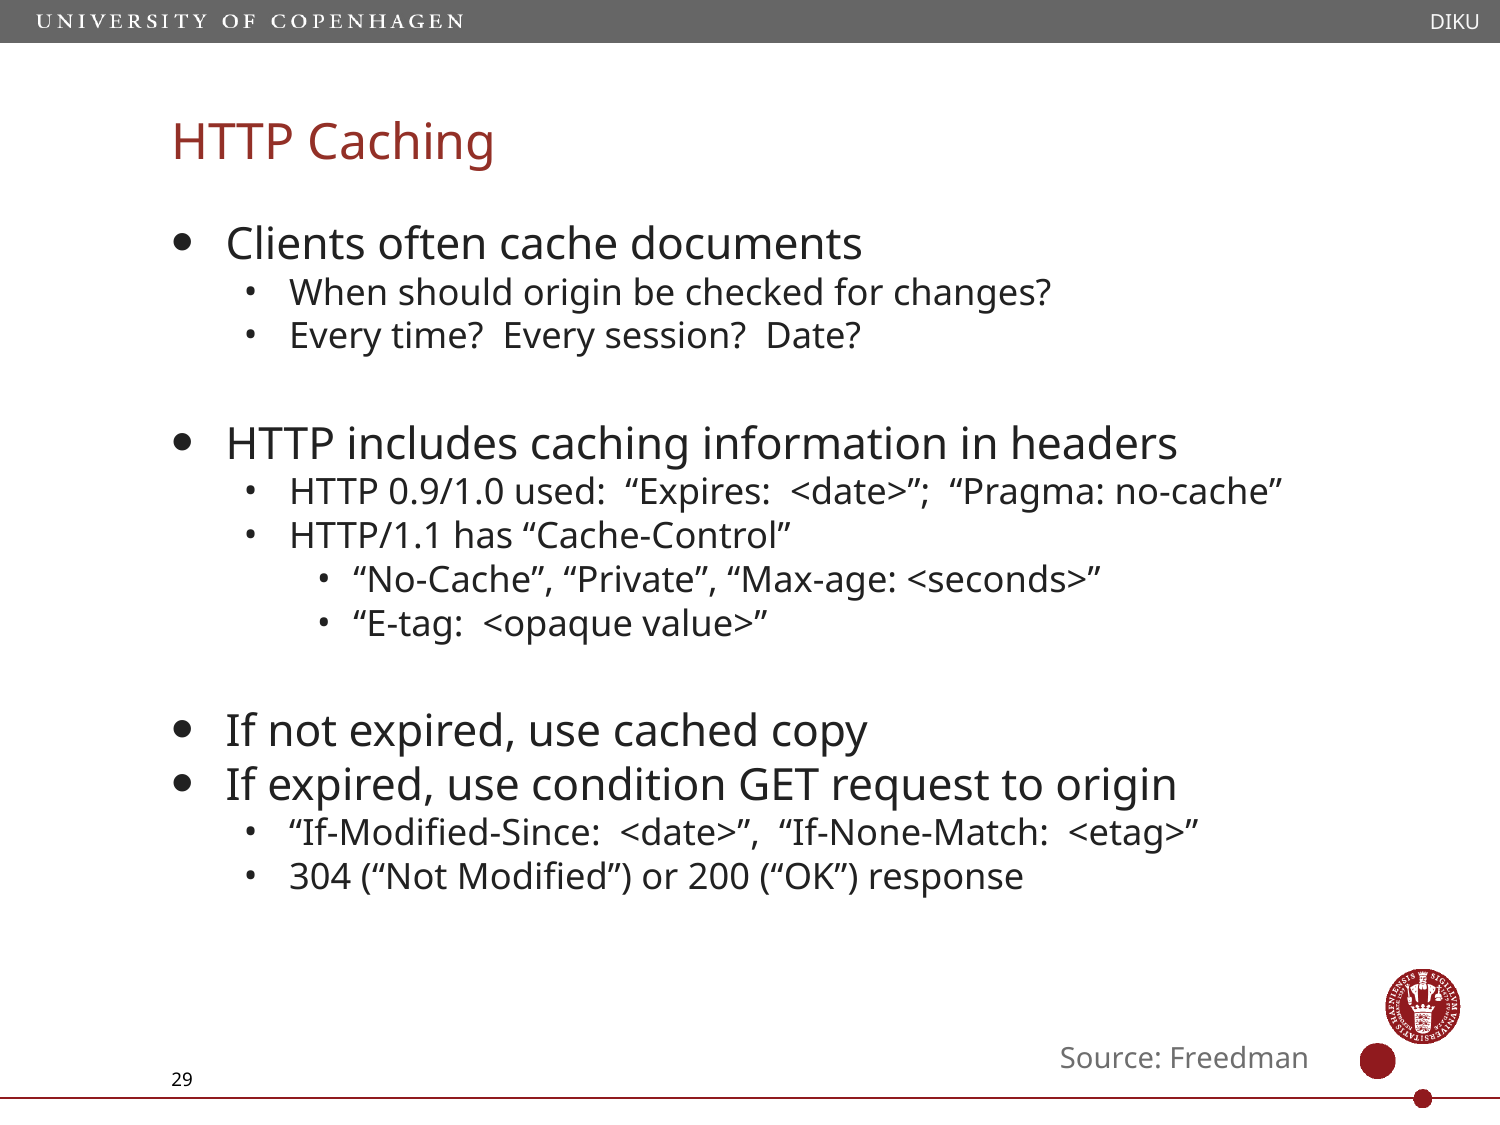

DIKU
# HTTP Caching
Clients often cache documents
When should origin be checked for changes?
Every time? Every session? Date?
HTTP includes caching information in headers
HTTP 0.9/1.0 used: “Expires: <date>”; “Pragma: no-cache”
HTTP/1.1 has “Cache-Control”
“No-Cache”, “Private”, “Max-age: <seconds>”
“E-tag: <opaque value>”
If not expired, use cached copy
If expired, use condition GET request to origin
“If-Modified-Since: <date>”, “If-None-Match: <etag>”
304 (“Not Modified”) or 200 (“OK”) response
Source: Freedman